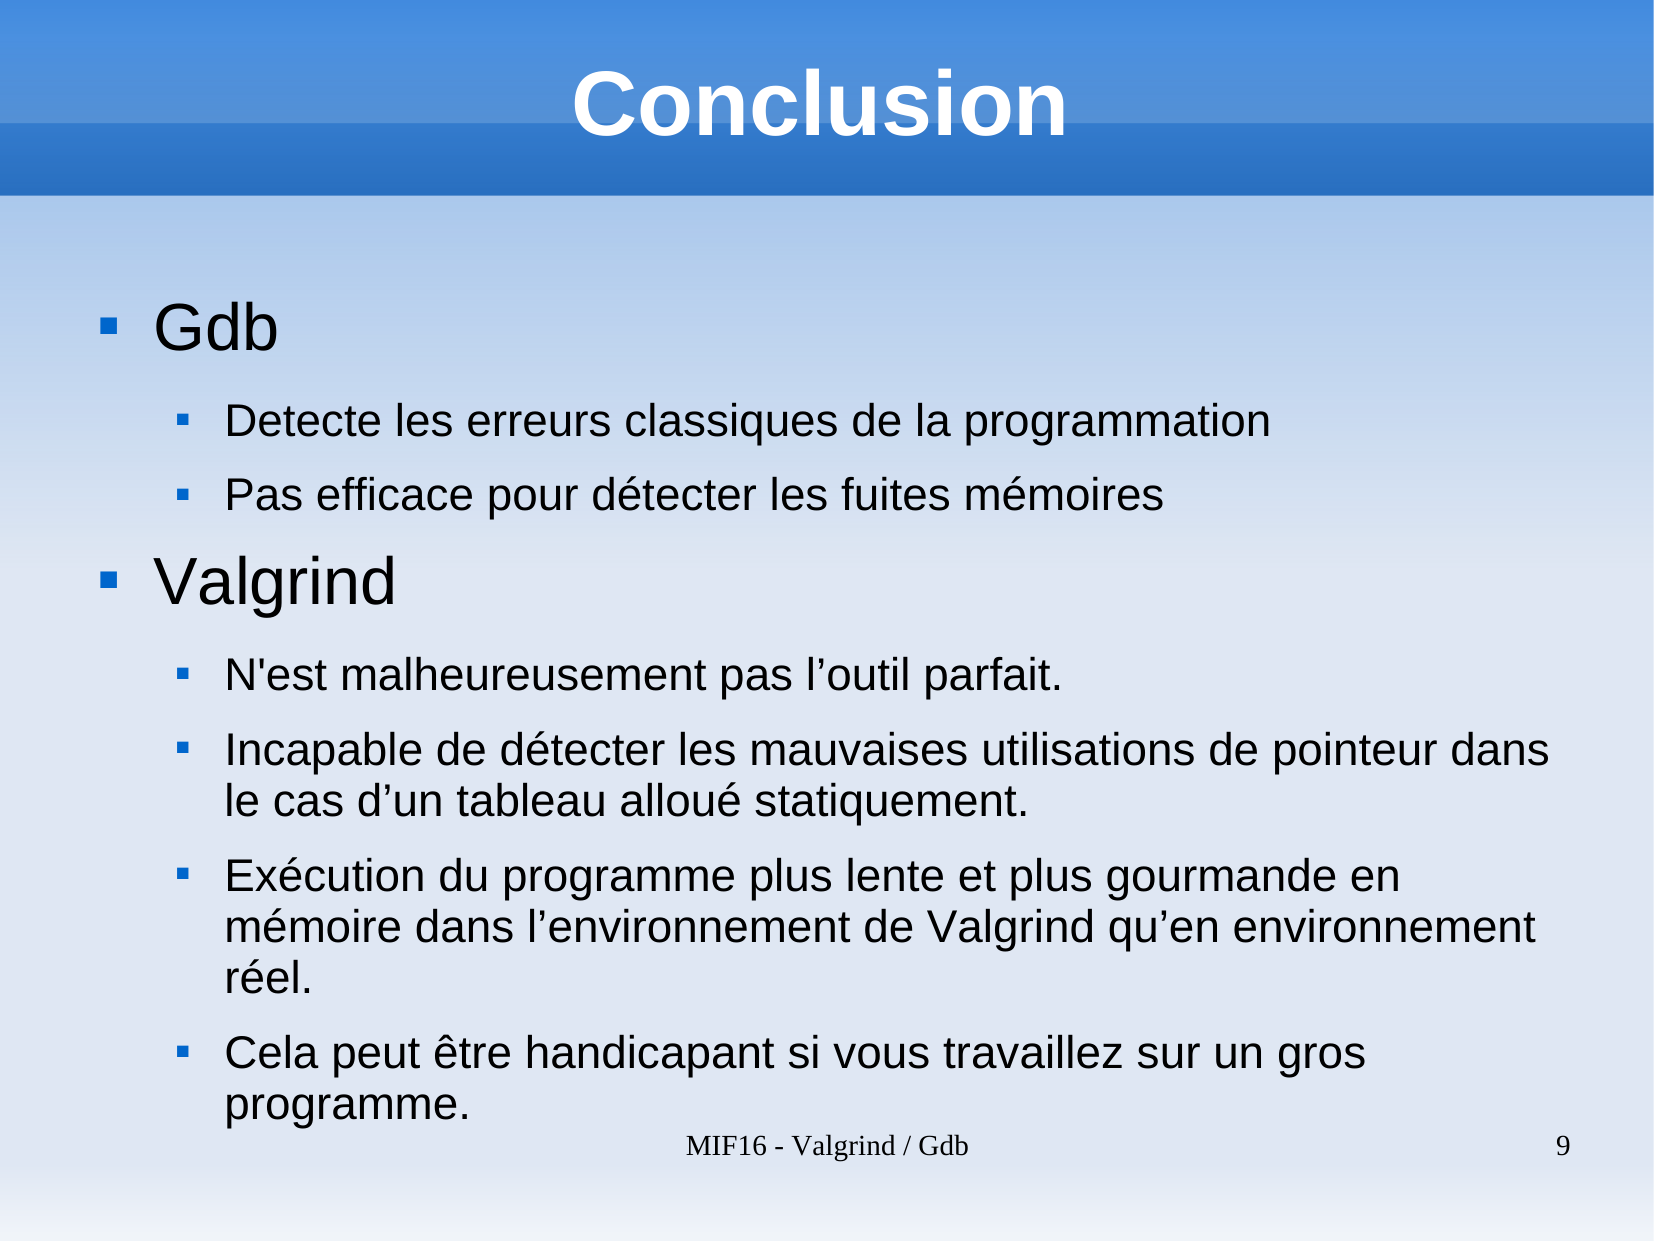

# Conclusion
Gdb
Detecte les erreurs classiques de la programmation
Pas efficace pour détecter les fuites mémoires
Valgrind
N'est malheureusement pas l’outil parfait.
Incapable de détecter les mauvaises utilisations de pointeur dans le cas d’un tableau alloué statiquement.
Exécution du programme plus lente et plus gourmande en mémoire dans l’environnement de Valgrind qu’en environnement réel.
Cela peut être handicapant si vous travaillez sur un gros programme.
MIF16 - Valgrind / Gdb
9